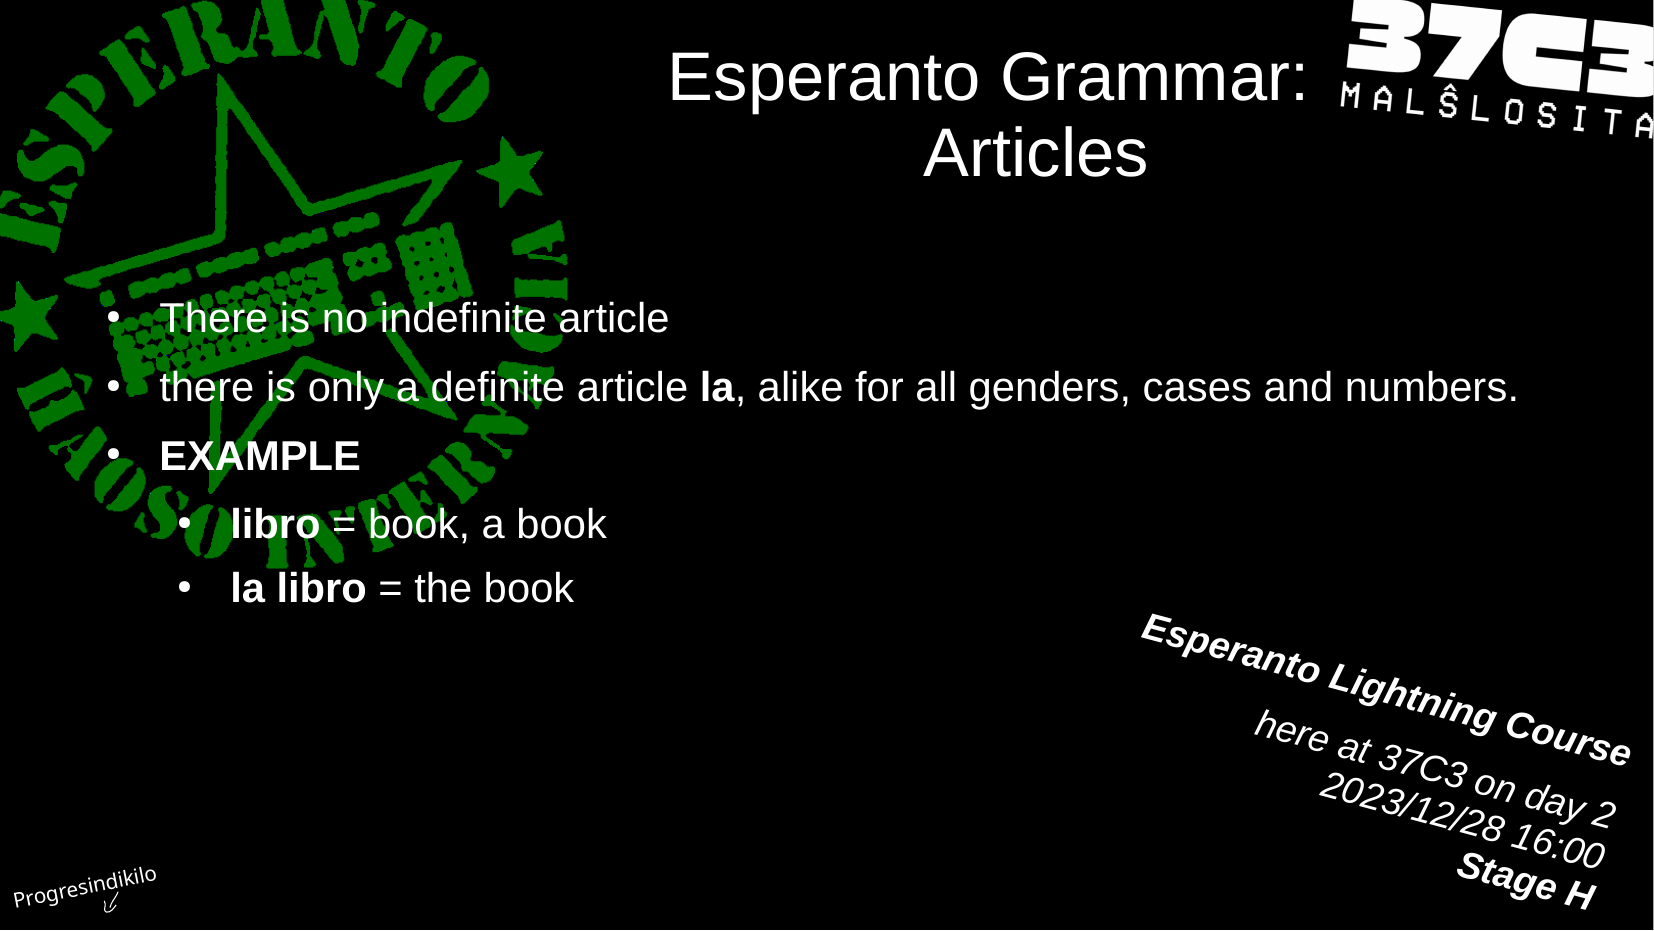

# Esperanto Grammar: Articles
There is no indefinite article
there is only a definite article la, alike for all genders, cases and numbers.
EXAMPLE
libro = book, a book
la libro = the book
Esperanto Lightning Course
here at 37C3 on day 2
2023/12/28 16:00
Stage H